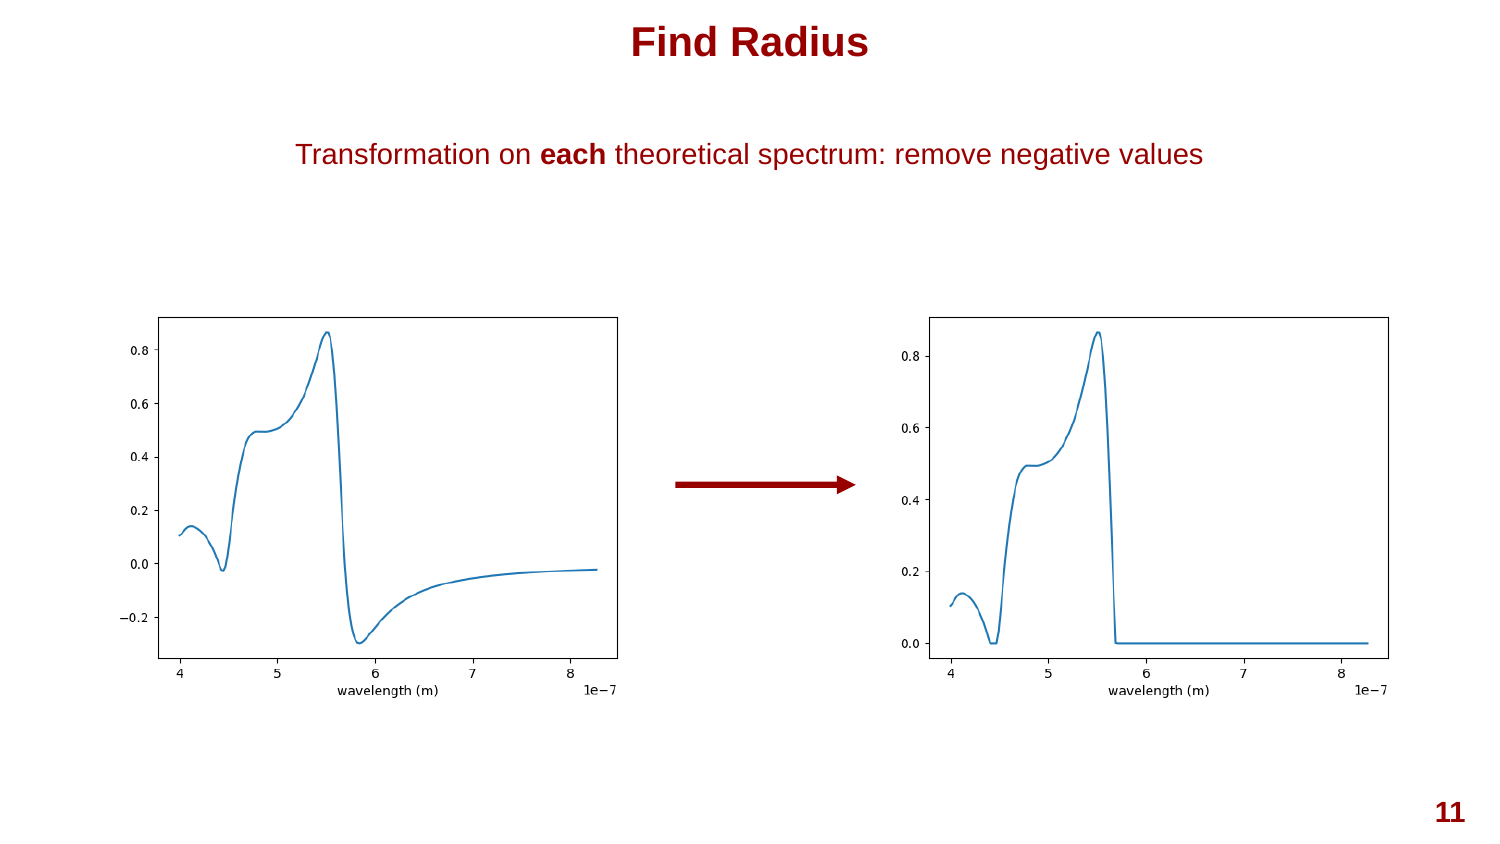

Find Radius
Transformation on each theoretical spectrum: remove negative values
11